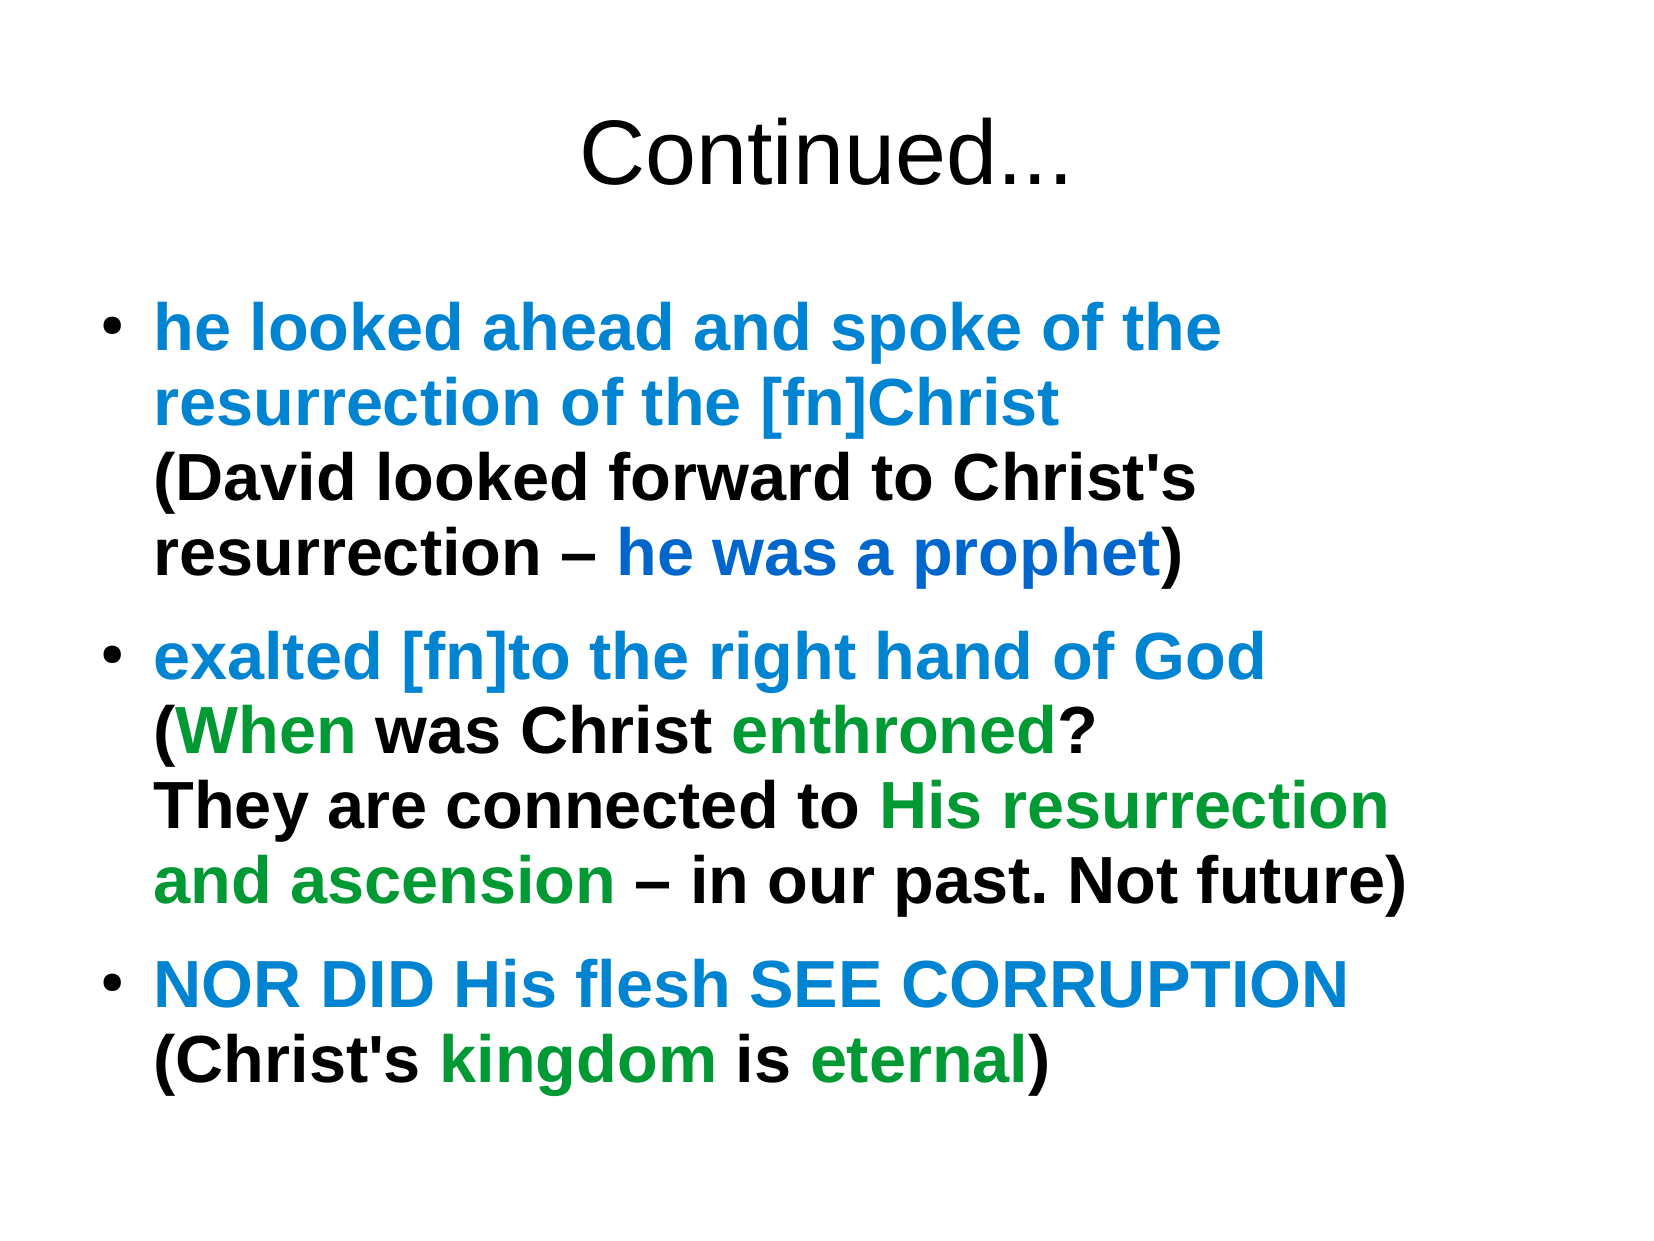

# Continued...
he looked ahead and spoke of the resurrection of the [fn]Christ
(David looked forward to Christ's resurrection – he was a prophet)
exalted [fn]to the right hand of God
(When was Christ enthroned?
They are connected to His resurrection
and ascension – in our past. Not future)
NOR DID His flesh SEE CORRUPTION
(Christ's kingdom is eternal)